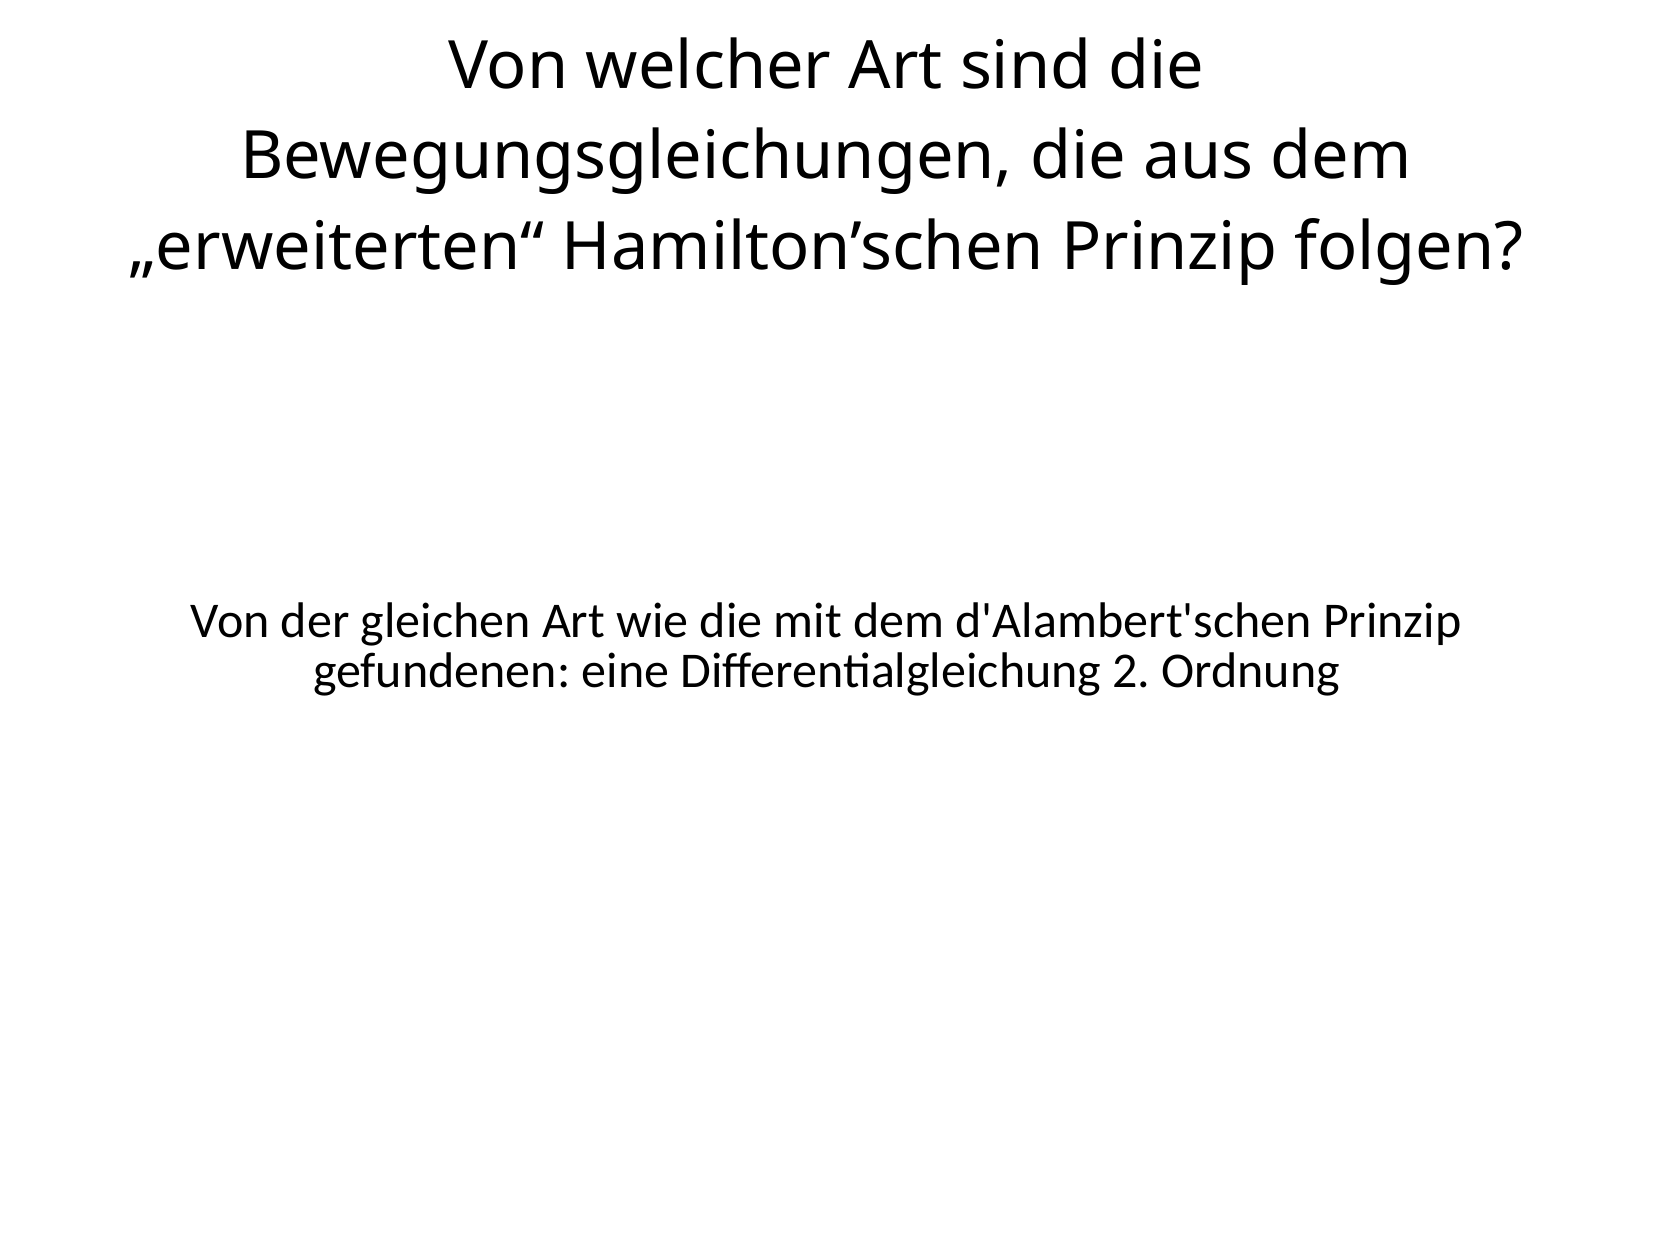

# Von welcher Art sind die Bewegungsgleichungen, die aus dem „erweiterten“ Hamilton’schen Prinzip folgen?
Von der gleichen Art wie die mit dem d'Alambert'schen Prinzip gefundenen: eine Differentialgleichung 2. Ordnung